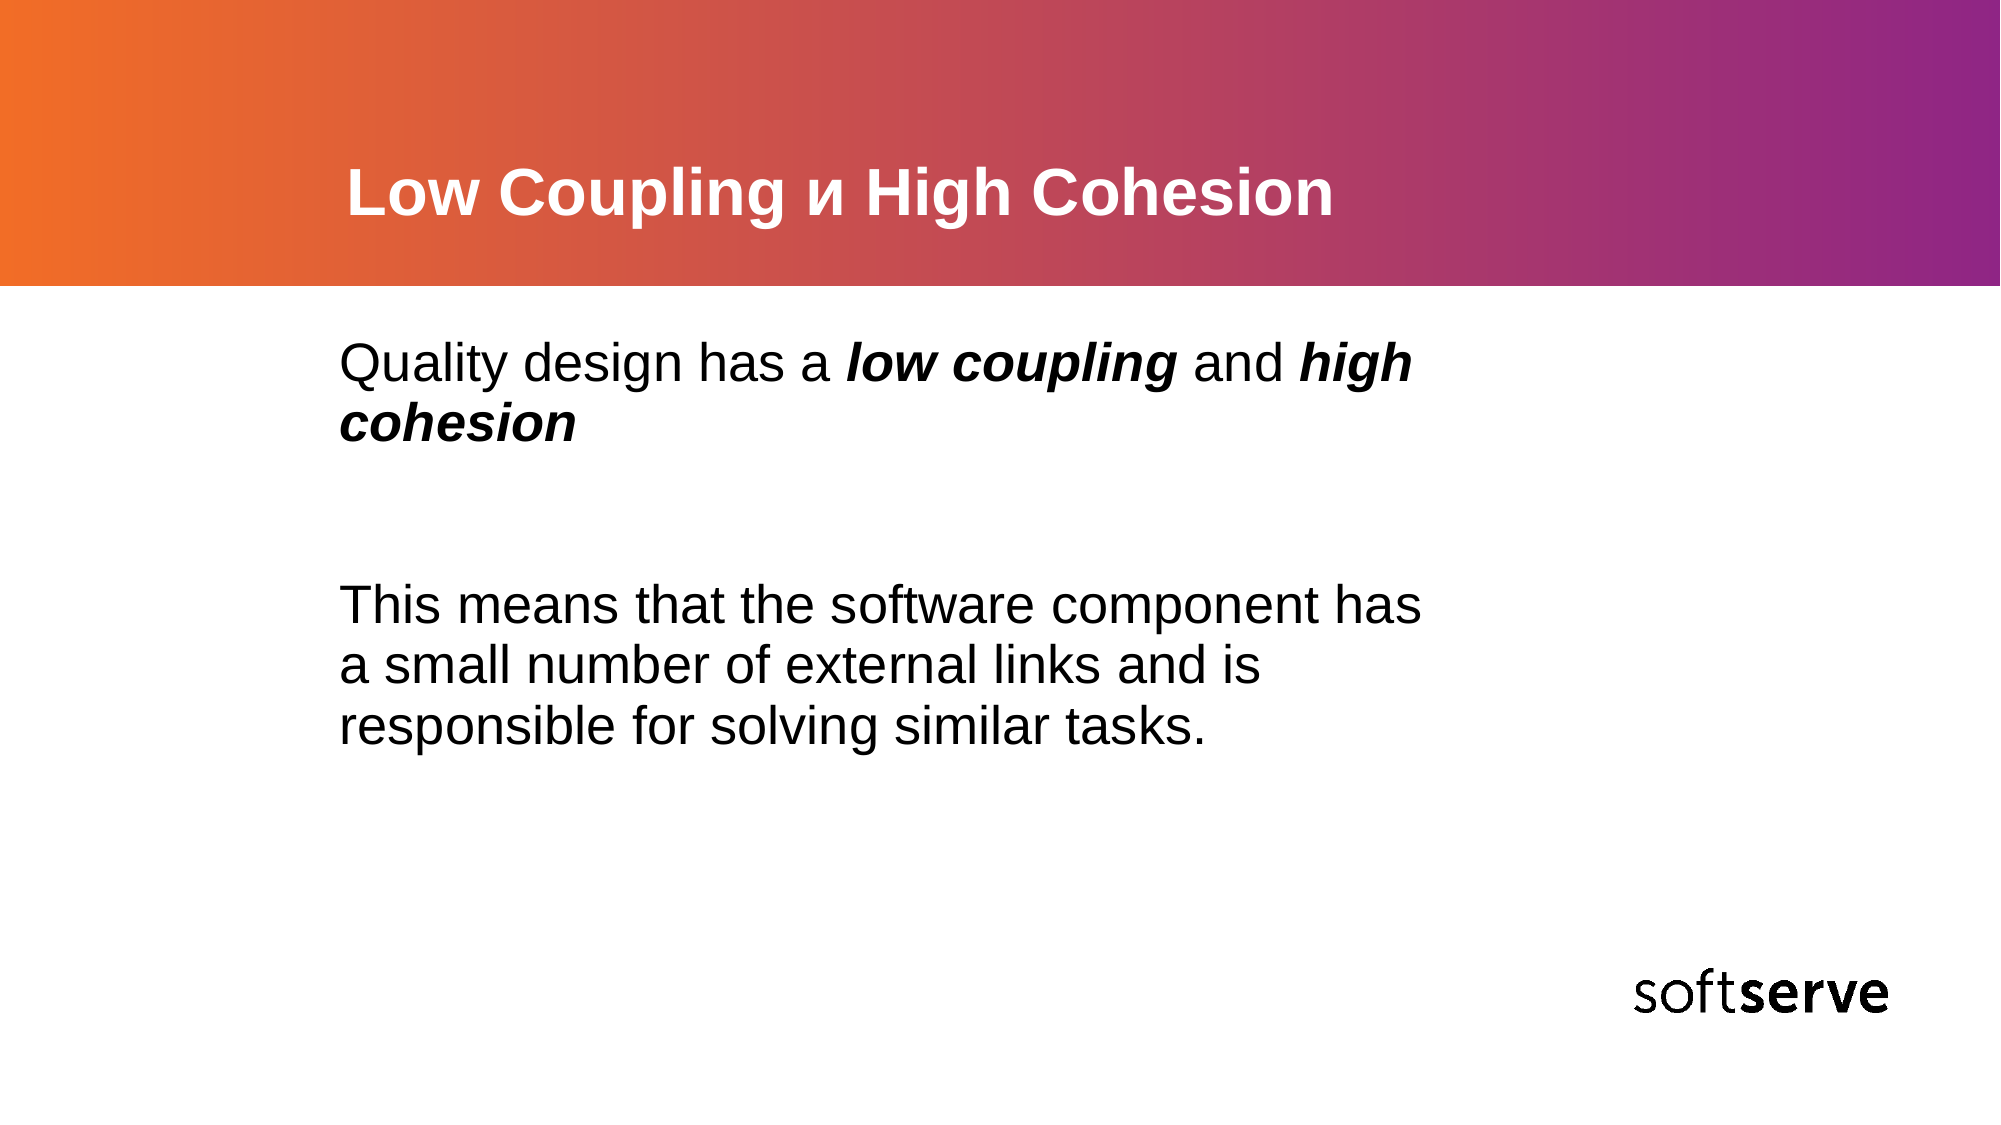

Low Coupling и High Cohesion
Quality design has a low coupling and high cohesion
This means that the software component has a small number of external links and is responsible for solving similar tasks.